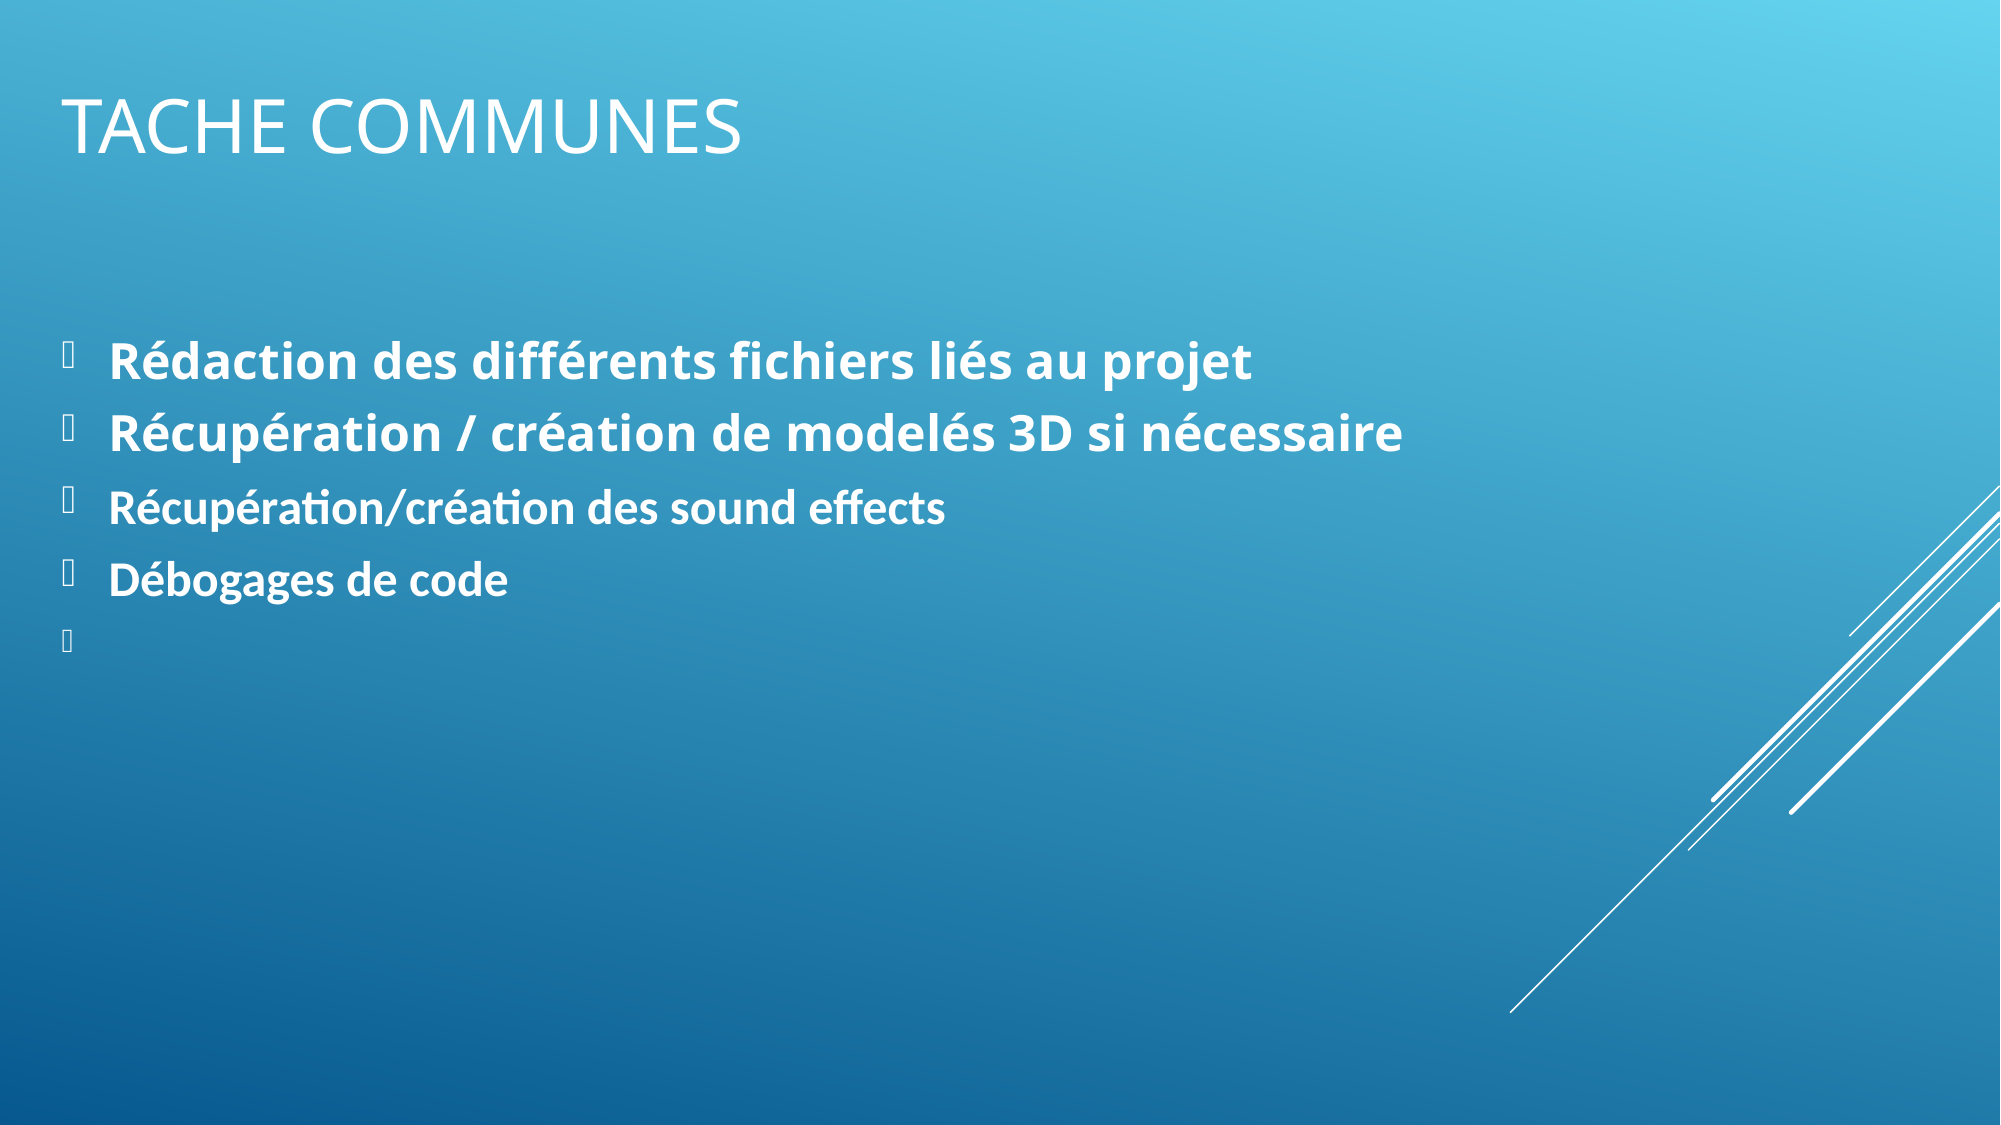

# Tache communes
Rédaction des différents fichiers liés au projet
Récupération / création de modelés 3D si nécessaire
Récupération/création des sound effects
Débogages de code